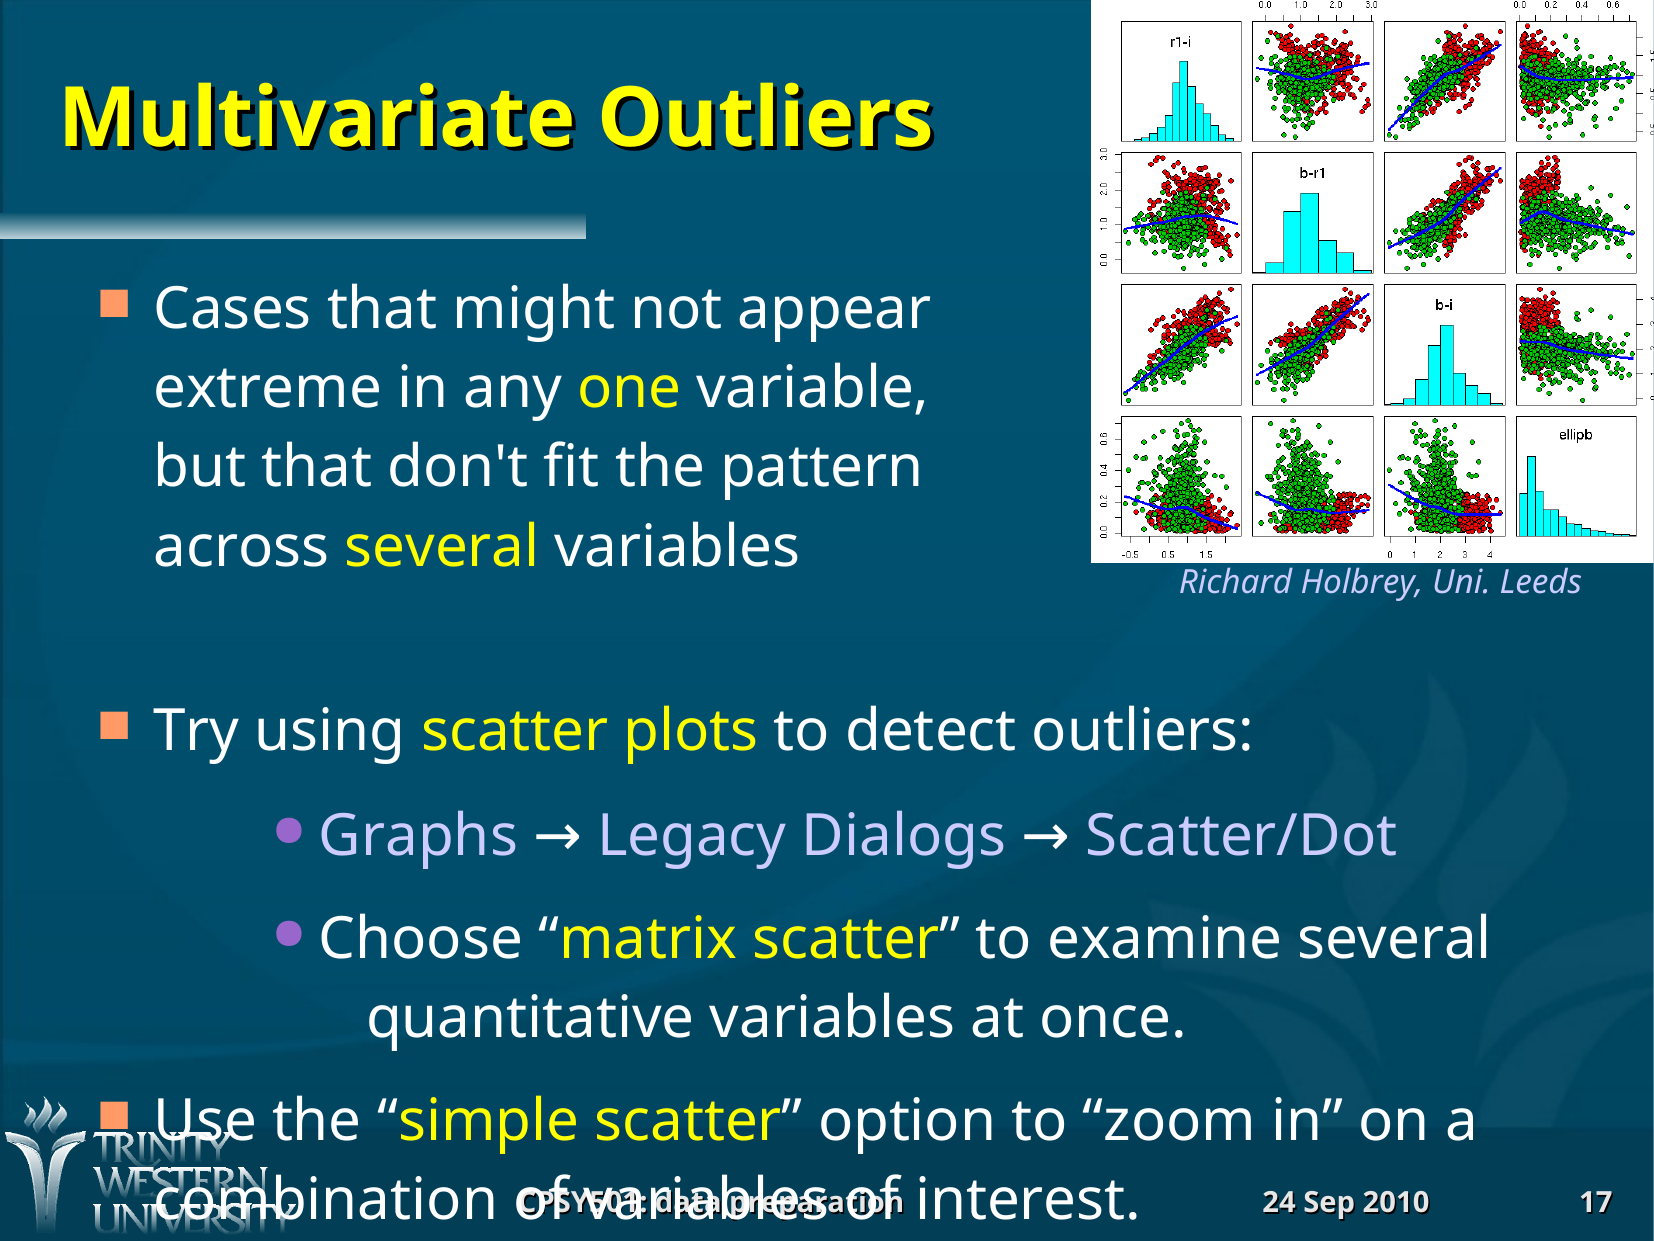

# Multivariate Outliers
Cases that might not appear
extreme in any one variable,
but that don't fit the pattern
across several variables
Try using scatter plots to detect outliers:
Graphs → Legacy Dialogs → Scatter/Dot
Choose “matrix scatter” to examine several quantitative variables at once.
Use the “simple scatter” option to “zoom in” on a combination of variables of interest.
Richard Holbrey, Uni. Leeds
CPSY501: data preparation
24 Sep 2010
17